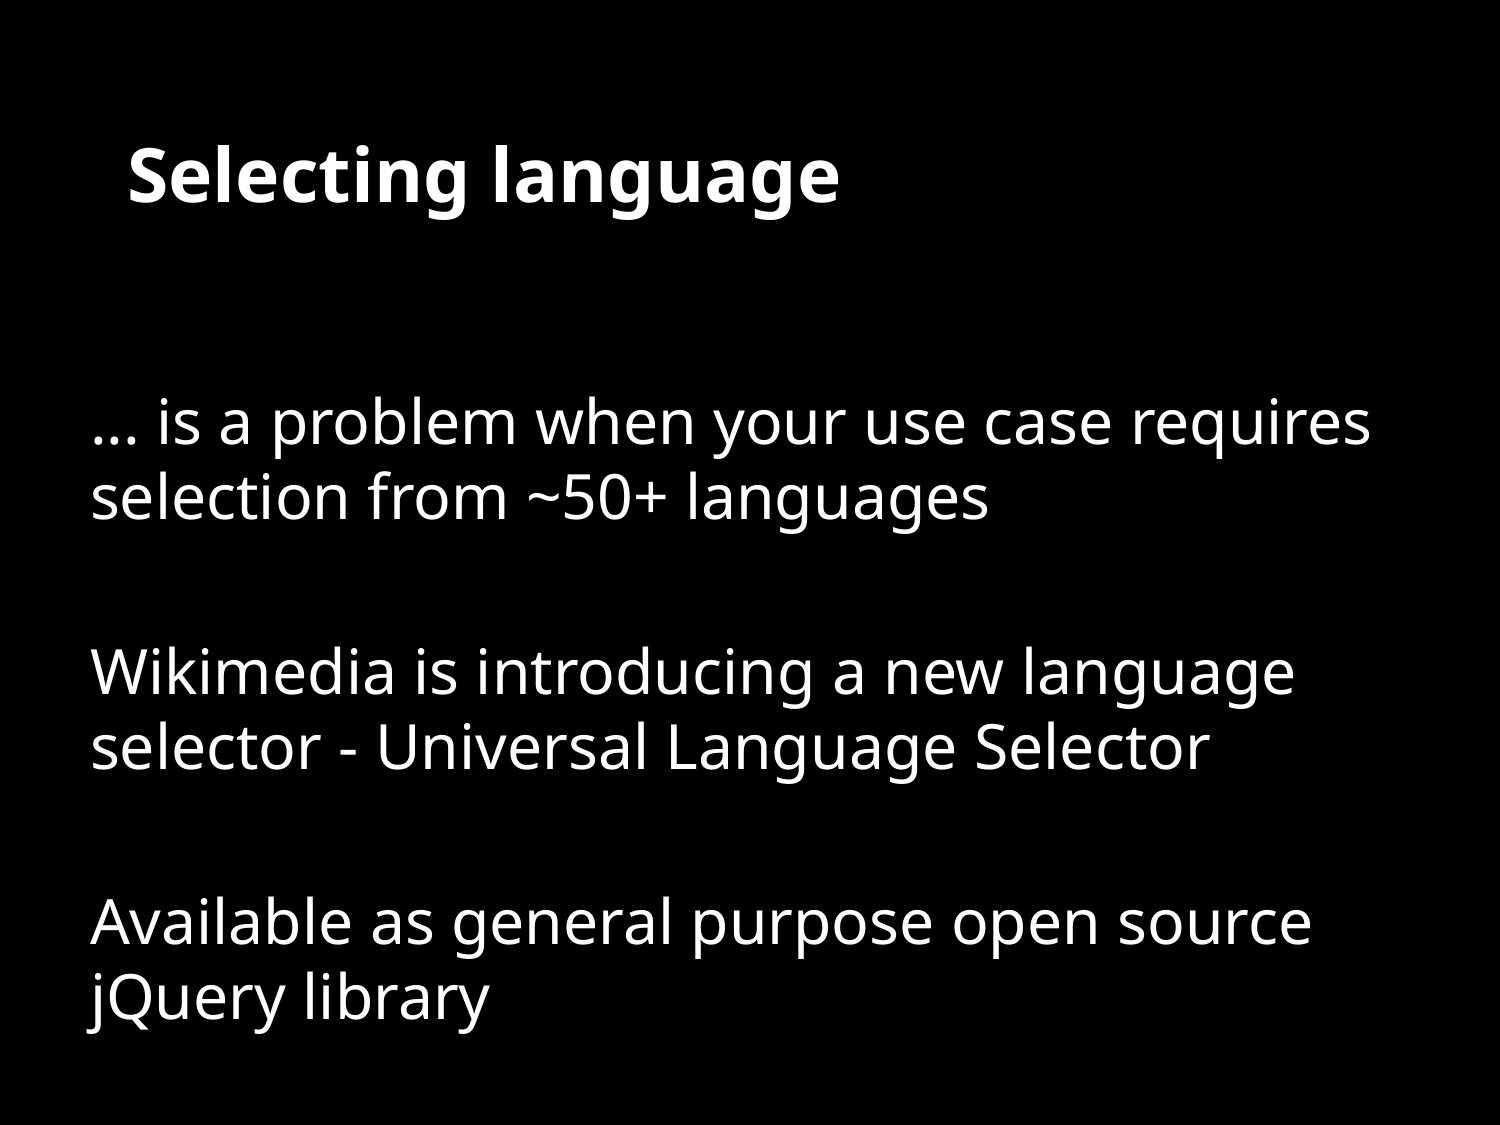

# Selecting language
... is a problem when your use case requires selection from ~50+ languages
Wikimedia is introducing a new language selector - Universal Language Selector
Available as general purpose open source jQuery library